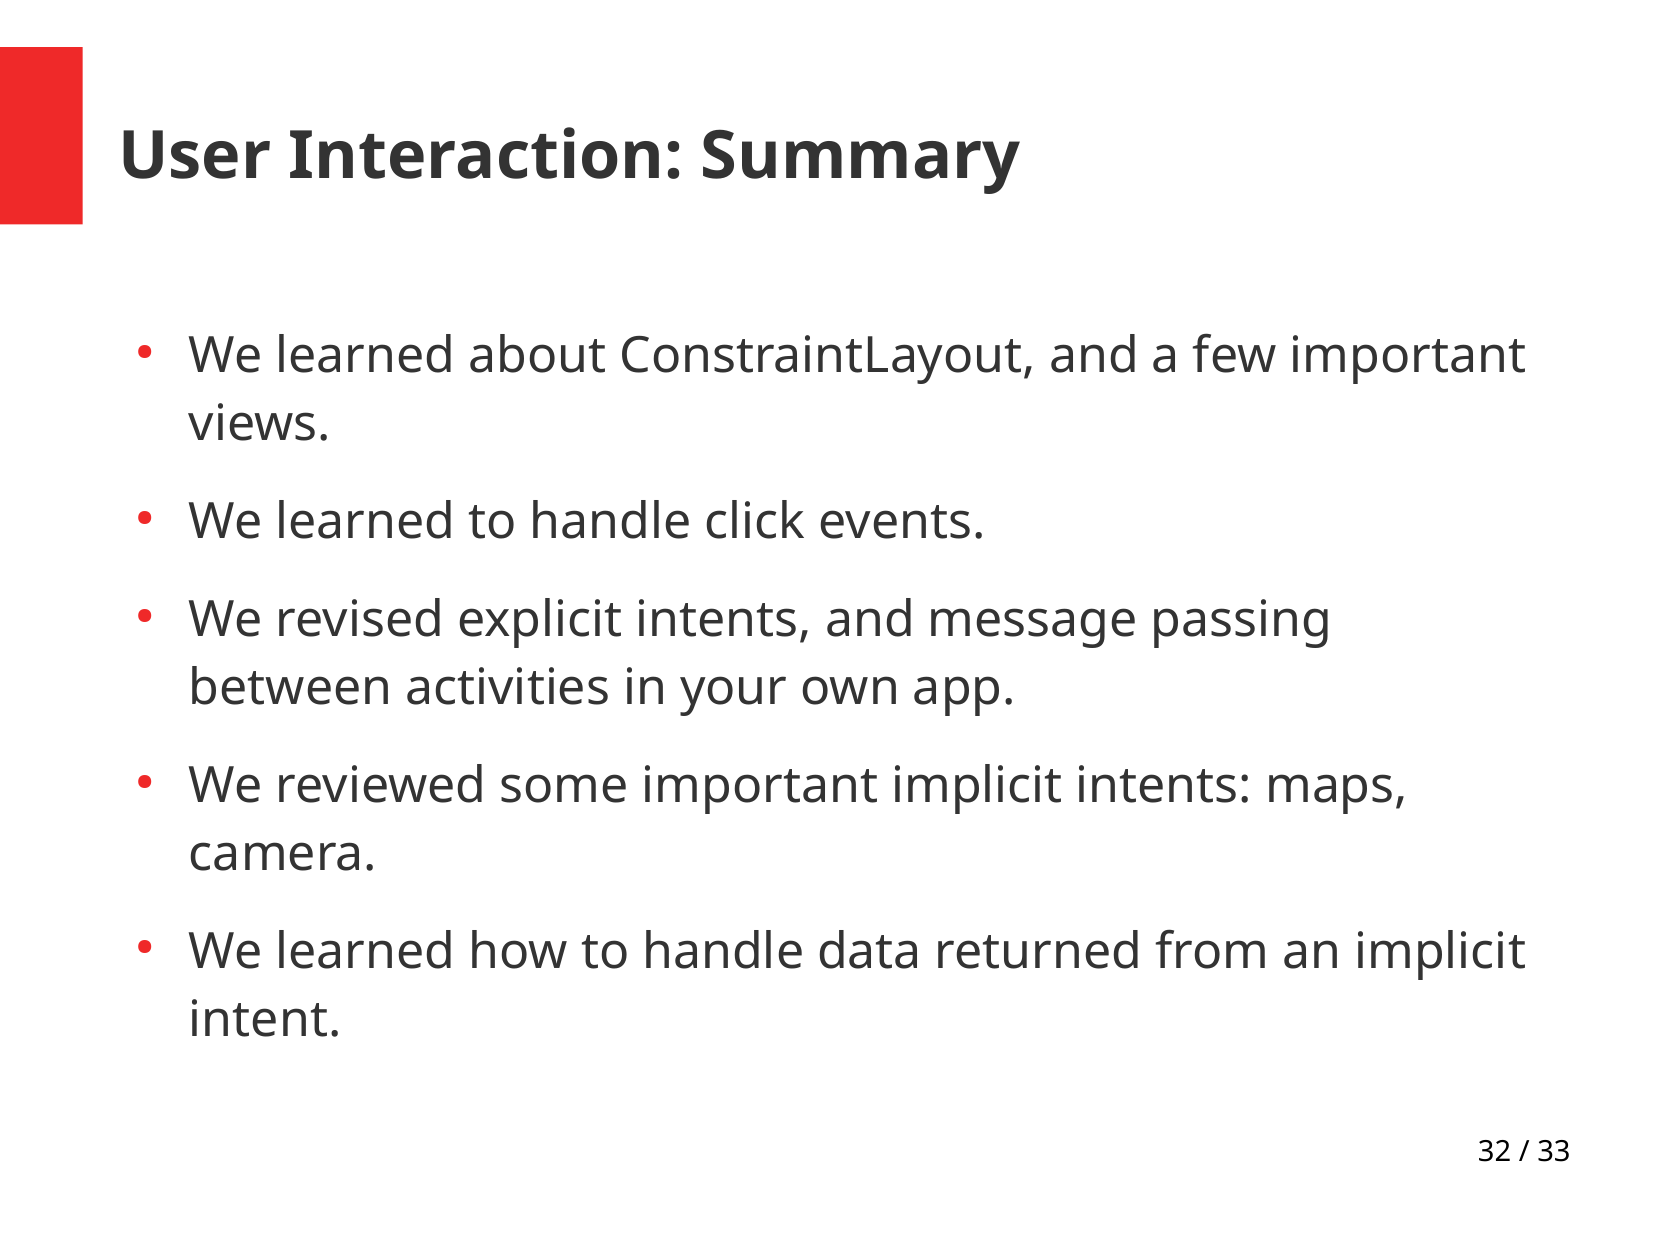

# User Interaction: Summary
We learned about ConstraintLayout, and a few important views.
We learned to handle click events.
We revised explicit intents, and message passing between activities in your own app.
We reviewed some important implicit intents: maps, camera.
We learned how to handle data returned from an implicit intent.
32